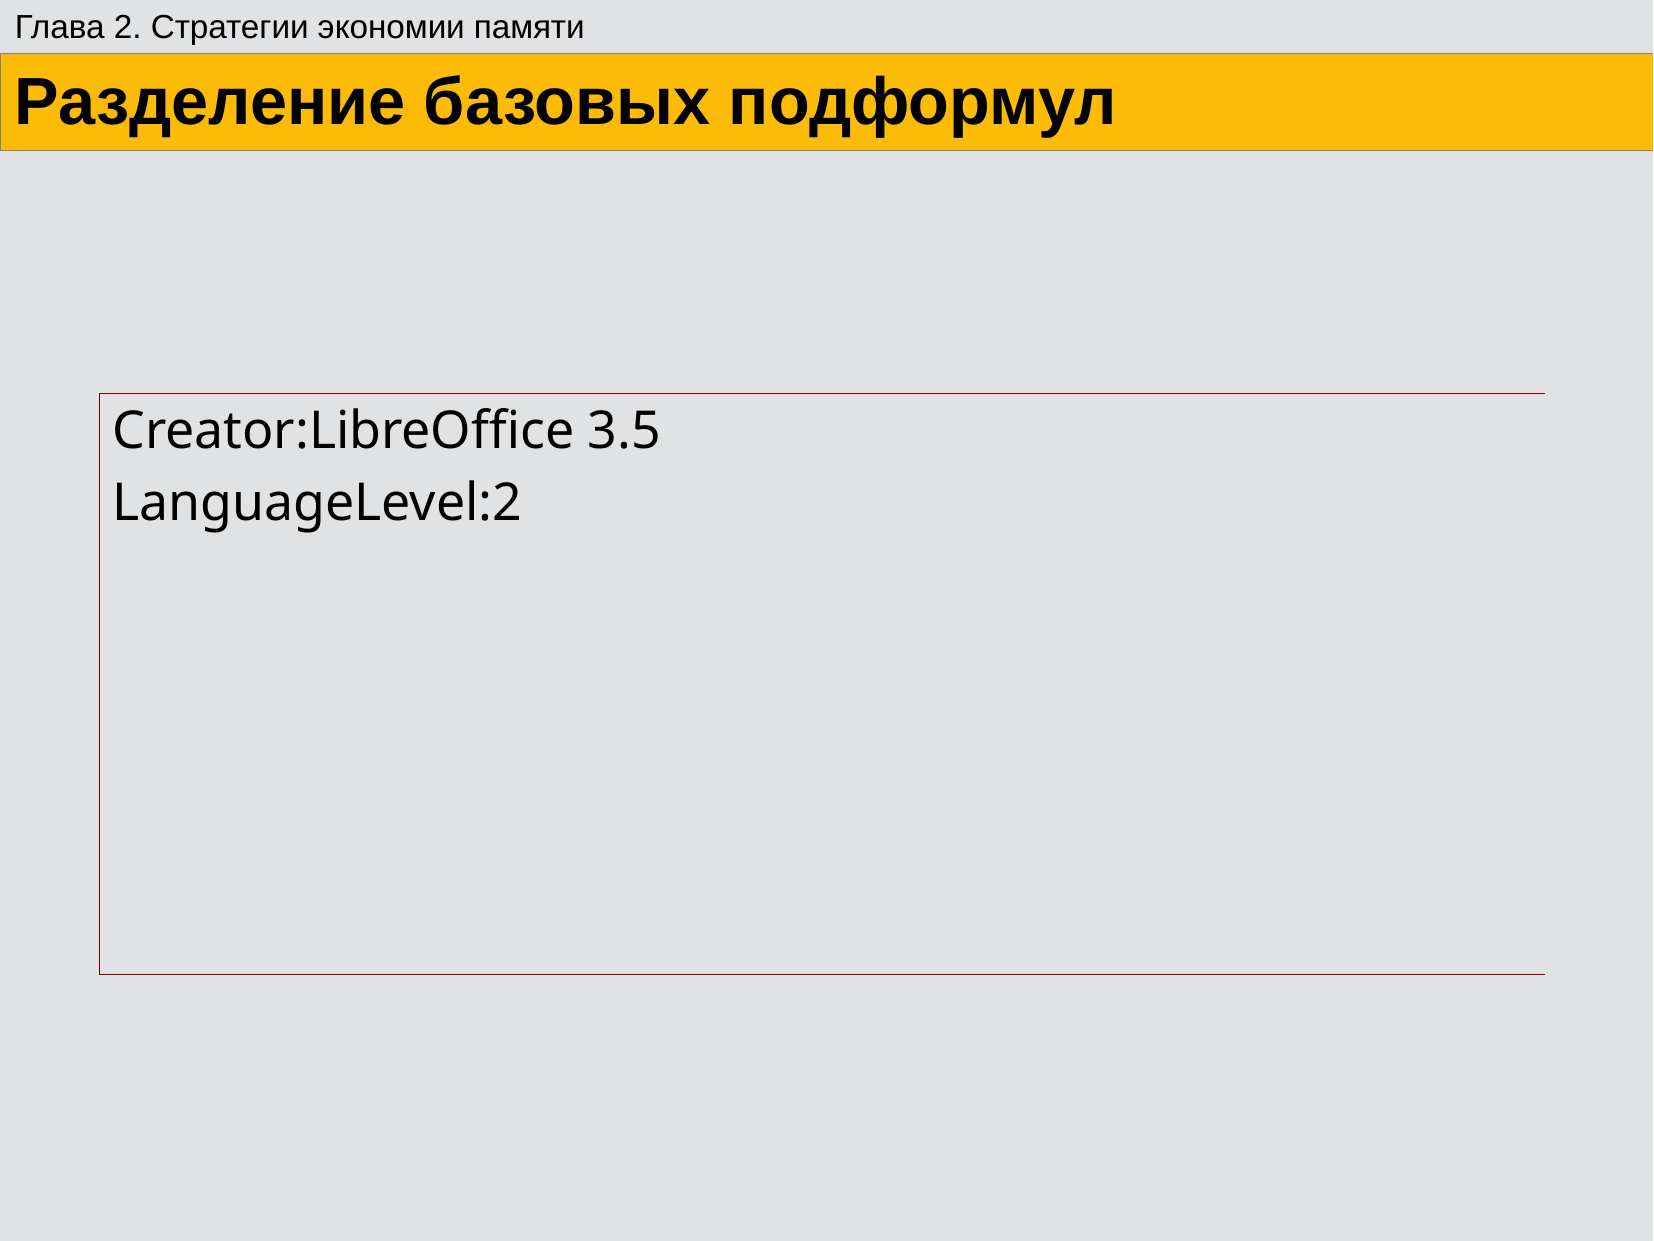

Глава 2. Стратегии экономии памяти
Разделение базовых подформул